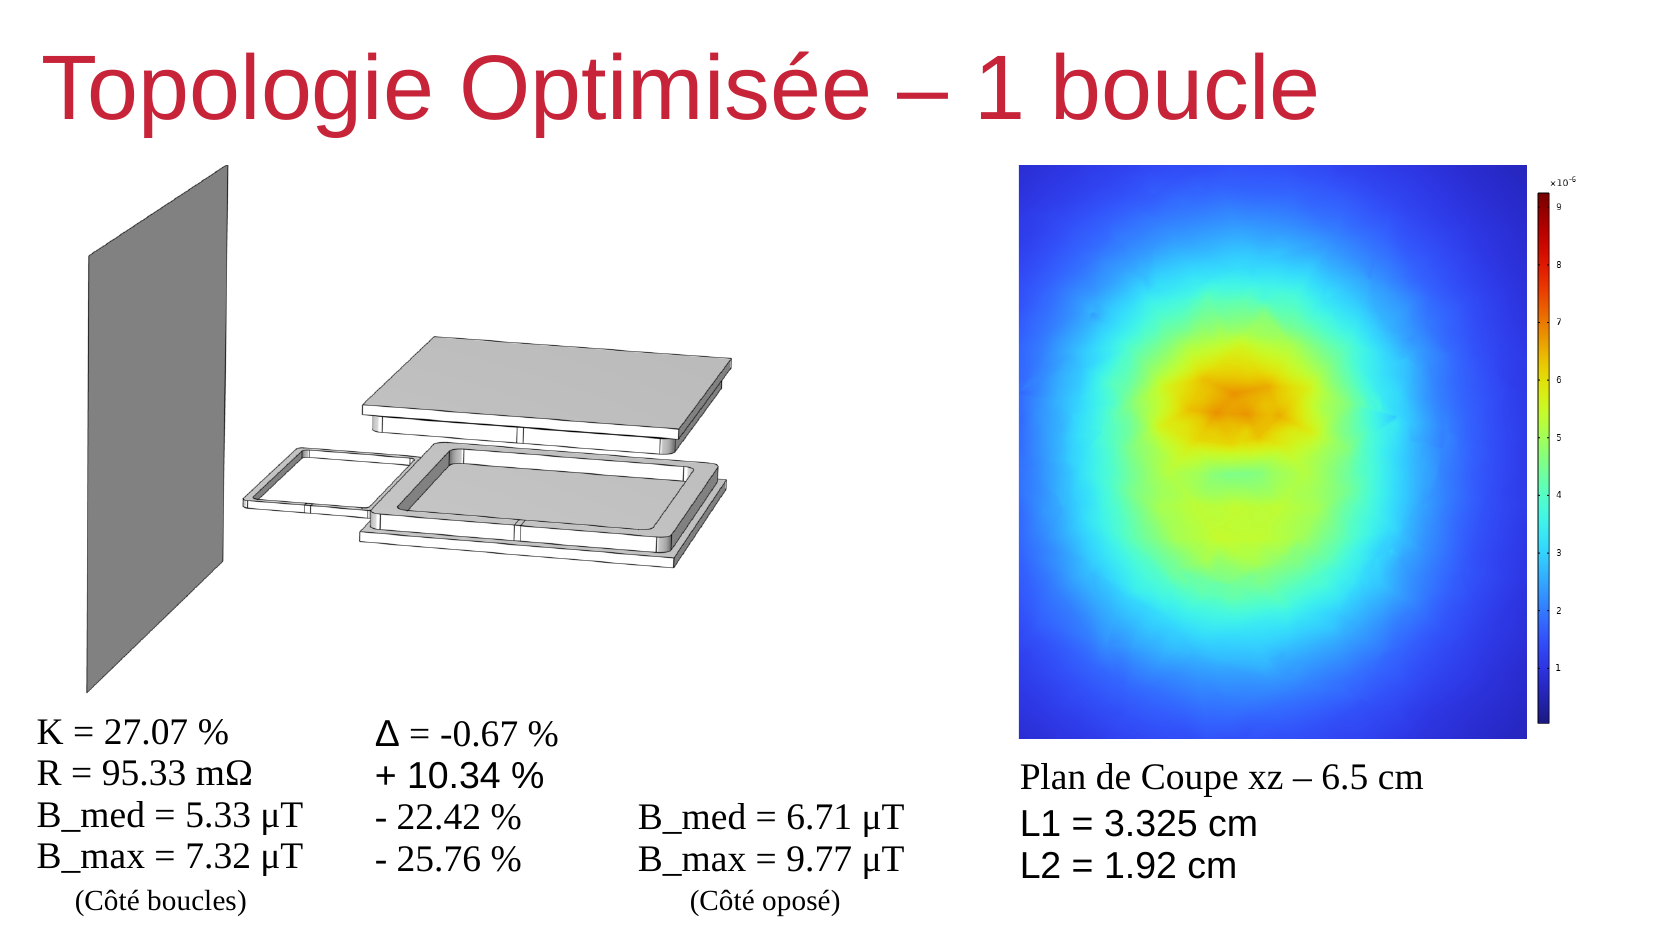

# Topologie Optimisée – 1 boucle
K = 27.07 %
R = 95.33 mΩ
B_med = 5.33 μT
B_max = 7.32 μT
Δ = -0.67 %
+ 10.34 %
- 22.42 %
- 25.76 %
B_med = 6.71 μT
B_max = 9.77 μT
Plan de Coupe xz – 6.5 cm
L1 = 3.325 cm
L2 = 1.92 cm
(Côté boucles)
(Côté oposé)